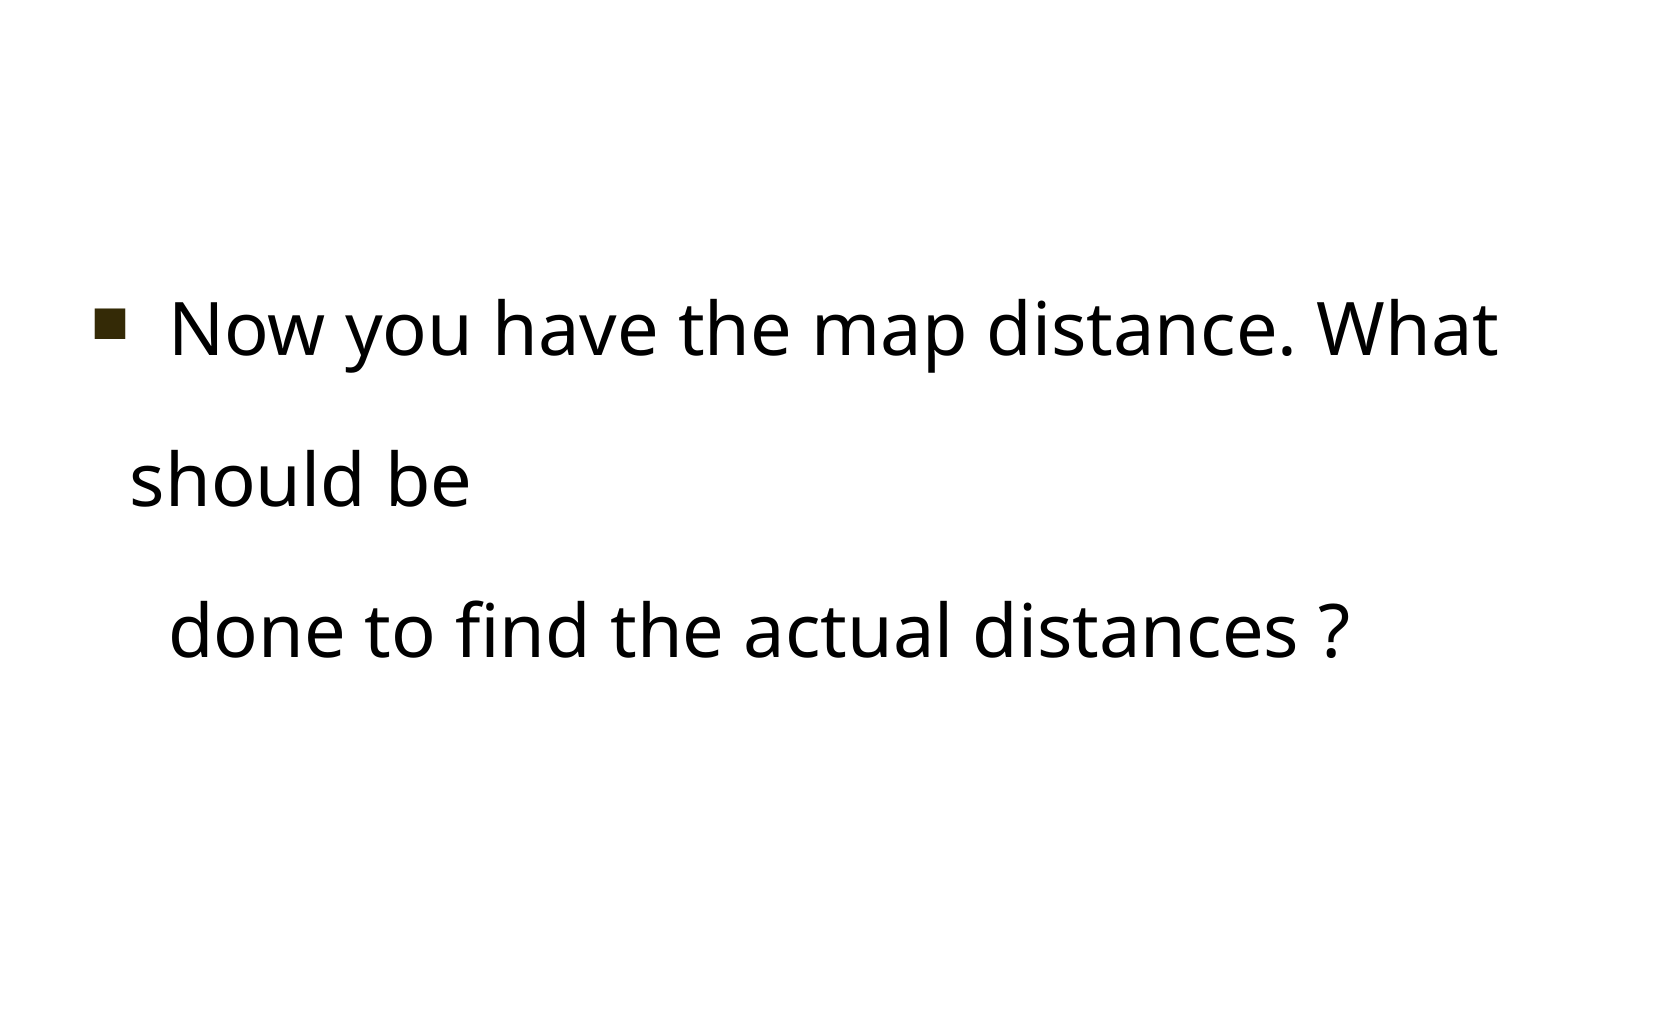

# Now you have the map distance. What should be
 done to find the actual distances ?